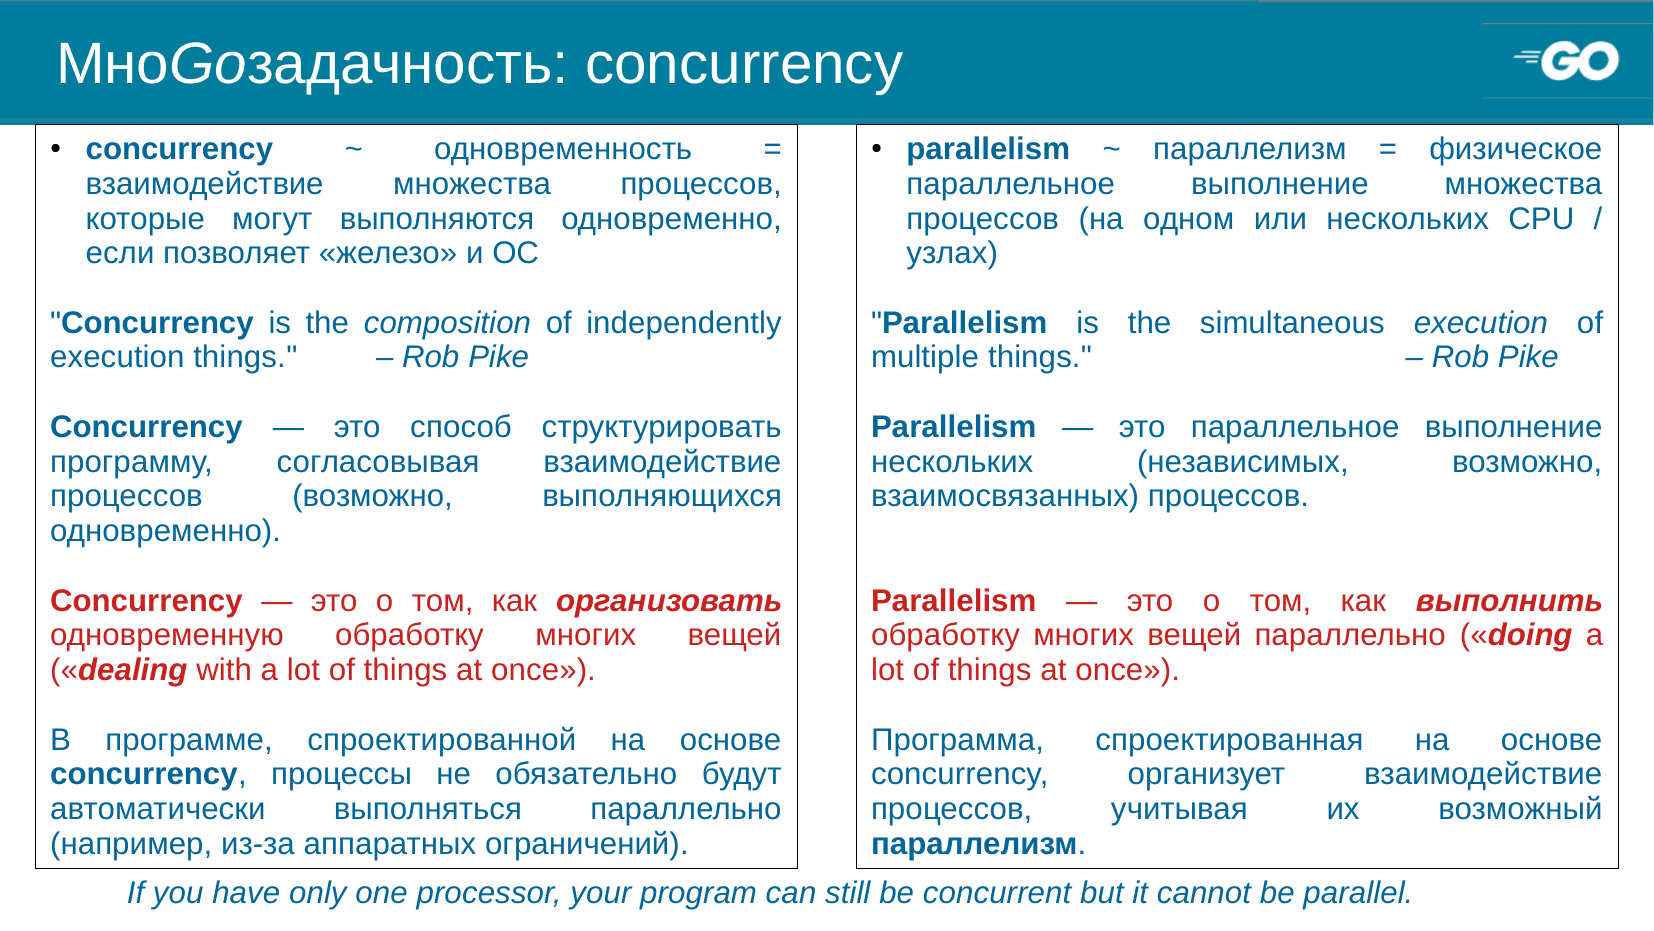

МноGoзадачность: concurrency
concurrency ~ одновременность = взаимодействие множества процессов, которые могут выполняются одновременно, если позволяет «железо» и ОС
"Concurrency is the composition of independently execution things." ‒ Rob Pike
Concurrency — это способ структурировать программу, согласовывая взаимодействие процессов (возможно, выполняющихся одновременно).
Concurrency — это о том, как организовать одновременную обработку многих вещей («dealing with a lot of things at once»).
В программе, спроектированной на основе concurrency, процессы не обязательно будут автоматически выполняться параллельно (например, из-за аппаратных ограничений).
parallelism ~ параллелизм = физическое параллельное выполнение множества процессов (на одном или нескольких CPU / узлах)
"Parallelism is the simultaneous execution of multiple things." ‒ Rob Pike
Parallelism — это параллельное выполнение нескольких (независимых, возможно, взаимосвязанных) процессов.
Parallelism — это о том, как выполнить обработку многих вещей параллельно («doing a lot of things at once»).
Программа, спроектированная на основе concurrency, организует взаимодействие процессов, учитывая их возможный параллелизм.
If you have only one processor, your program can still be concurrent but it cannot be parallel.